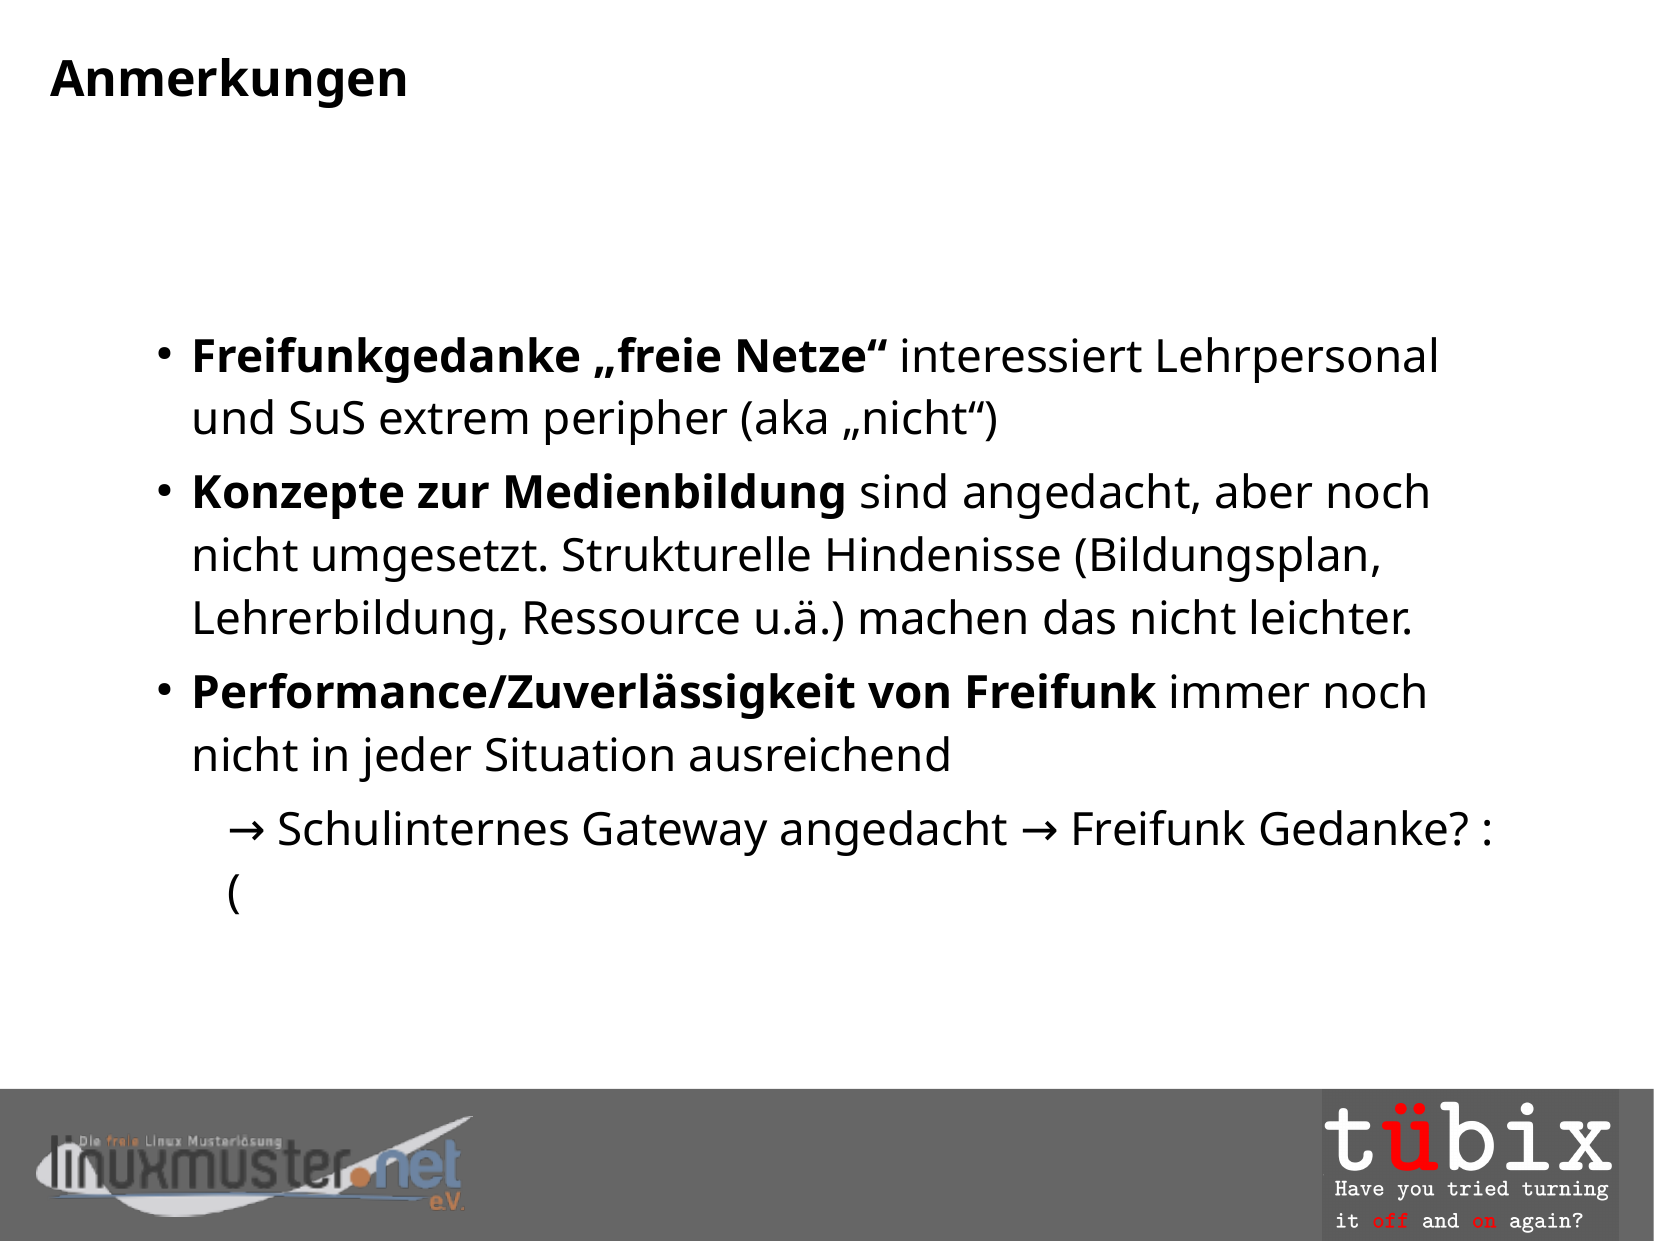

Anmerkungen
Freifunkgedanke „freie Netze“ interessiert Lehrpersonal und SuS extrem peripher (aka „nicht“)
Konzepte zur Medienbildung sind angedacht, aber noch nicht umgesetzt. Strukturelle Hindenisse (Bildungsplan, Lehrerbildung, Ressource u.ä.) machen das nicht leichter.
Performance/Zuverlässigkeit von Freifunk immer noch nicht in jeder Situation ausreichend
→ Schulinternes Gateway angedacht → Freifunk Gedanke? :(